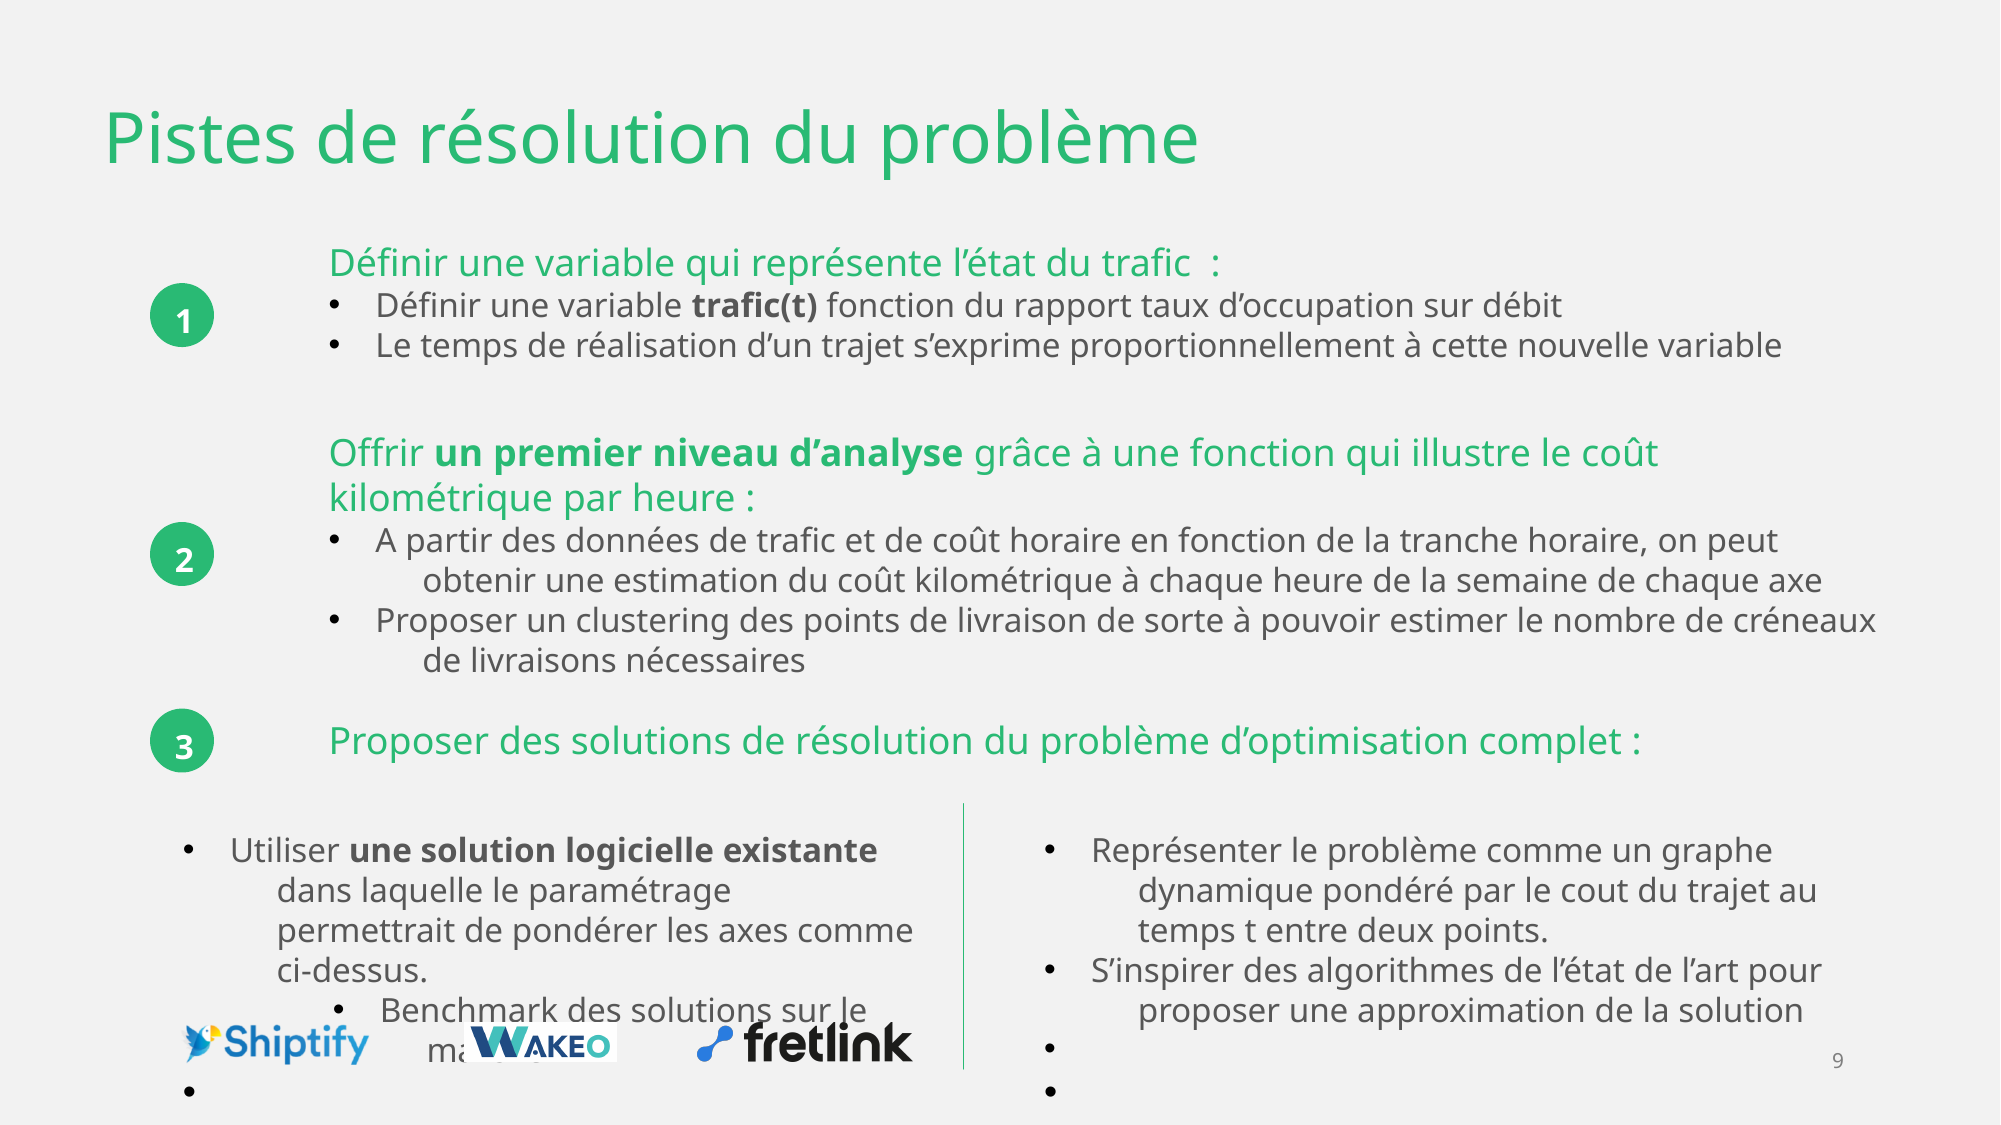

# Pistes de résolution du problème
Définir une variable qui représente l’état du trafic :
Définir une variable trafic(t) fonction du rapport taux d’occupation sur débit
Le temps de réalisation d’un trajet s’exprime proportionnellement à cette nouvelle variable
1
Offrir un premier niveau d’analyse grâce à une fonction qui illustre le coût kilométrique par heure :
A partir des données de trafic et de coût horaire en fonction de la tranche horaire, on peut obtenir une estimation du coût kilométrique à chaque heure de la semaine de chaque axe
Proposer un clustering des points de livraison de sorte à pouvoir estimer le nombre de créneaux de livraisons nécessaires
2
3
Proposer des solutions de résolution du problème d’optimisation complet :
Utiliser une solution logicielle existante dans laquelle le paramétrage permettrait de pondérer les axes comme ci-dessus.
Benchmark des solutions sur le marché
-
Représenter le problème comme un graphe dynamique pondéré par le cout du trajet au temps t entre deux points.
S’inspirer des algorithmes de l’état de l’art pour proposer une approximation de la solution
-